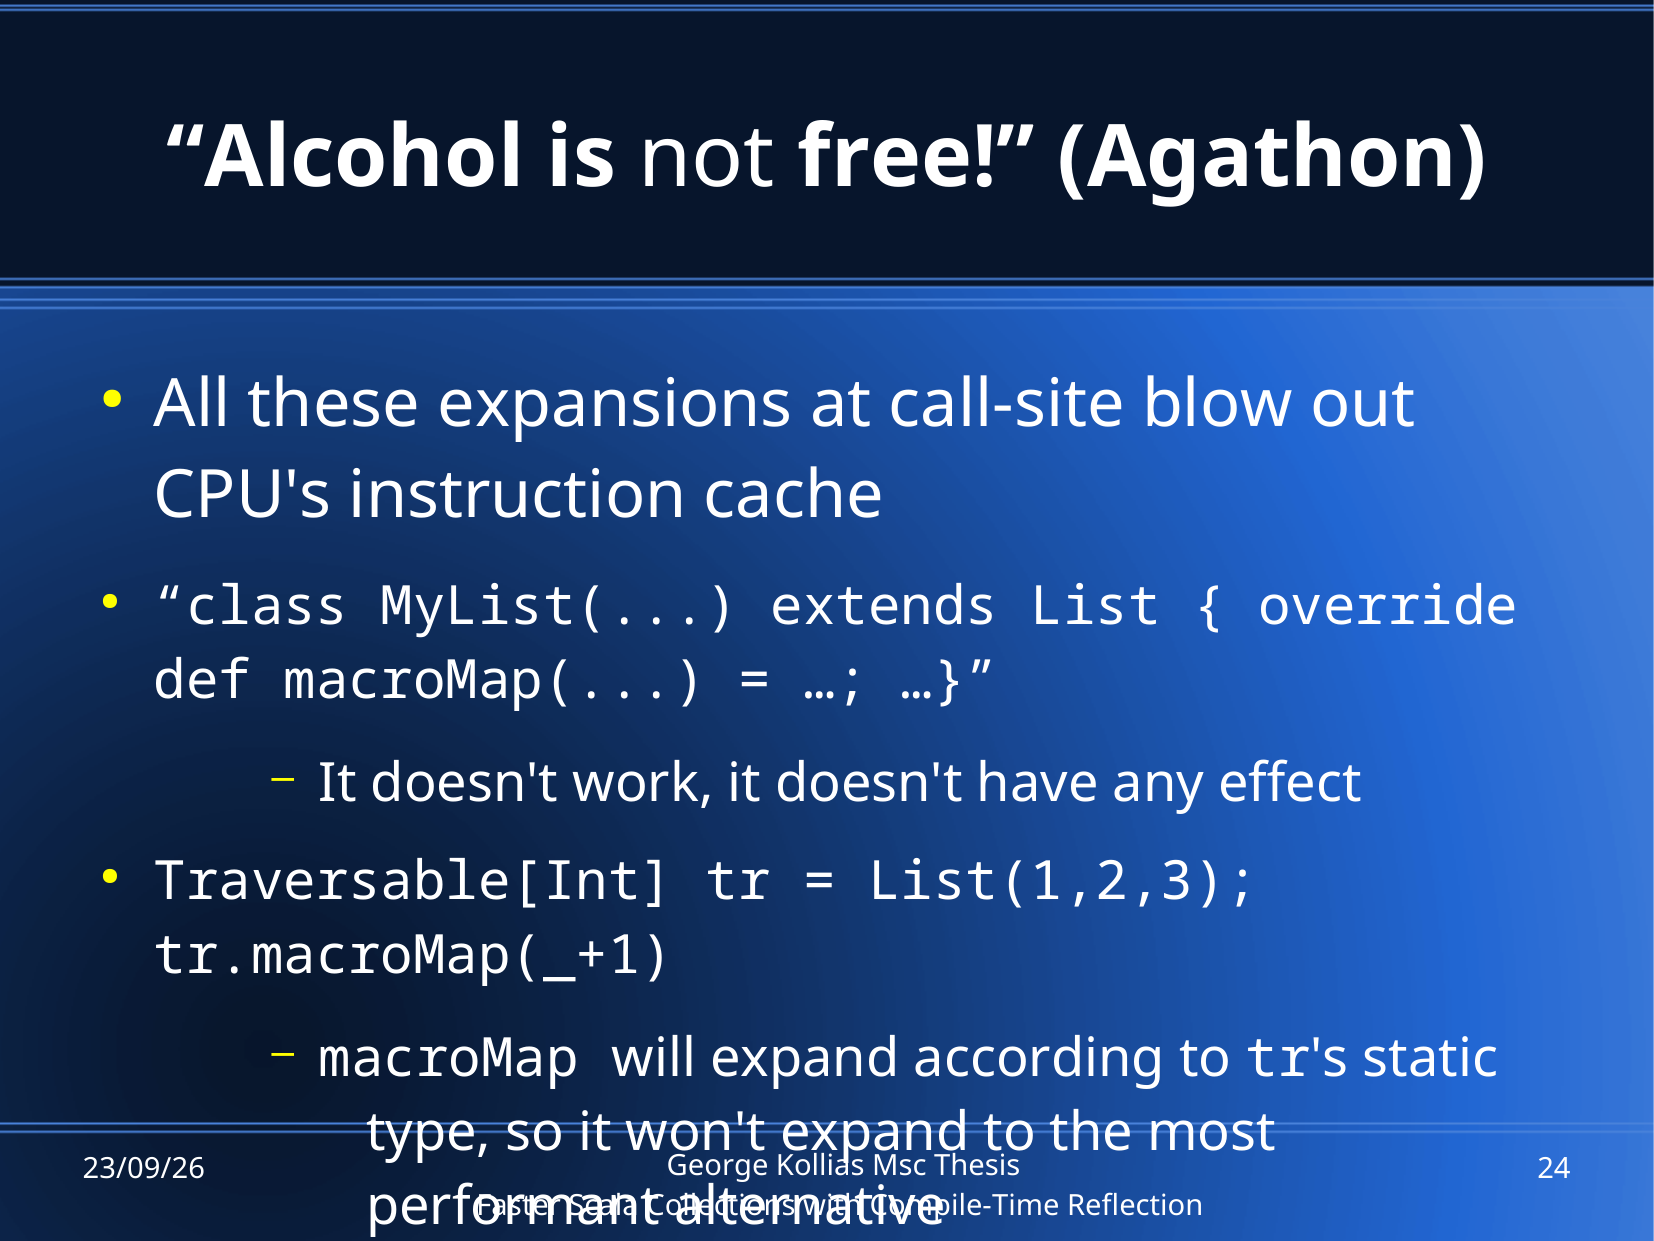

# “Alcohol is not free!” (Agathon)
All these expansions at call-site blow out CPU's instruction cache
“class MyList(...) extends List { override def macroMap(...) = …; …}”
It doesn't work, it doesn't have any effect
Traversable[Int] tr = List(1,2,3); tr.macroMap(_+1)
macroMap will expand according to tr's static type, so it won't expand to the most performant alternative
24